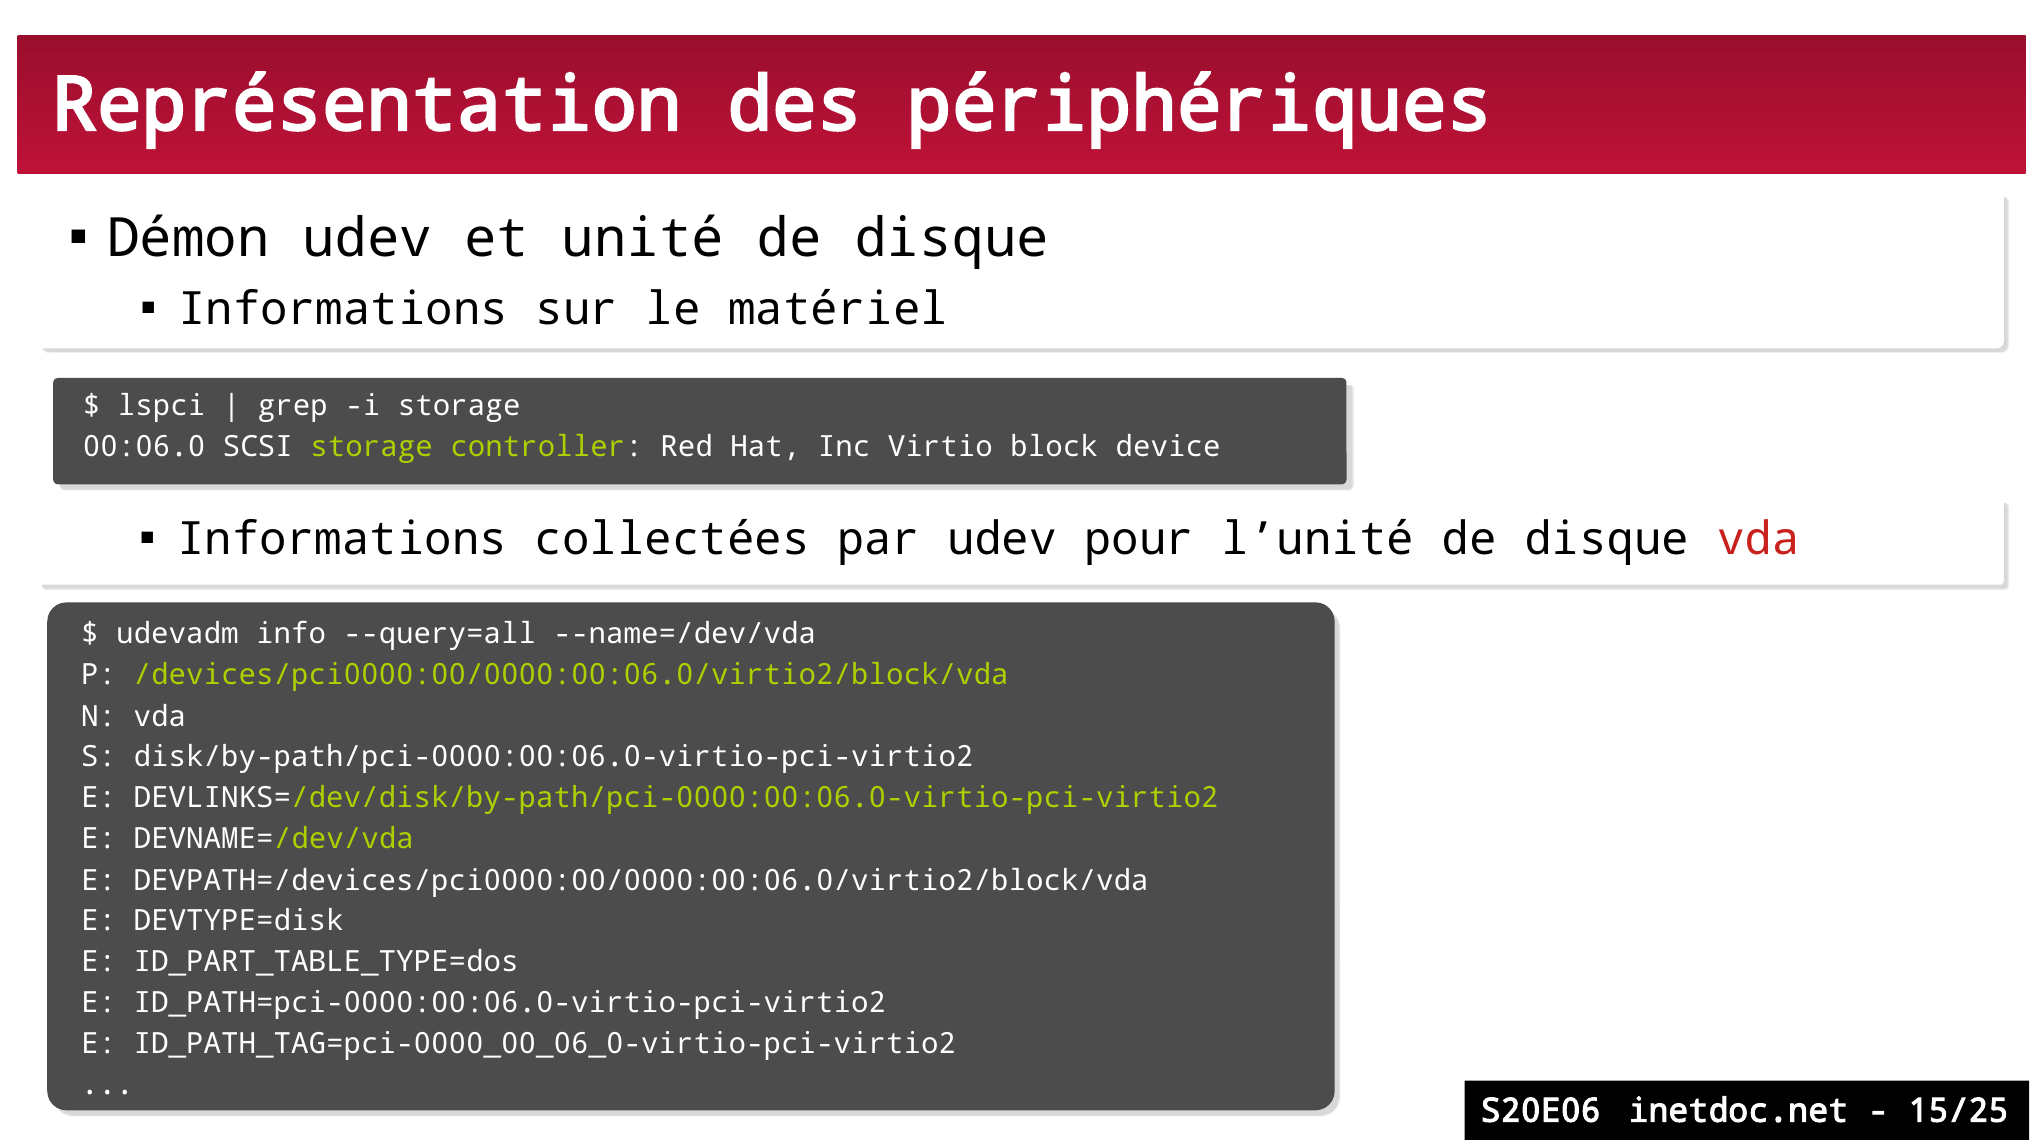

Représentation des périphériques
Démon udev et unité de disque
Informations sur le matériel
$ lspci | grep -i storage
00:06.0 SCSI storage controller: Red Hat, Inc Virtio block device
Informations collectées par udev pour l’unité de disque vda
$ udevadm info --query=all --name=/dev/vda
P: /devices/pci0000:00/0000:00:06.0/virtio2/block/vda
N: vda
S: disk/by-path/pci-0000:00:06.0-virtio-pci-virtio2
E: DEVLINKS=/dev/disk/by-path/pci-0000:00:06.0-virtio-pci-virtio2
E: DEVNAME=/dev/vda
E: DEVPATH=/devices/pci0000:00/0000:00:06.0/virtio2/block/vda
E: DEVTYPE=disk
E: ID_PART_TABLE_TYPE=dos
E: ID_PATH=pci-0000:00:06.0-virtio-pci-virtio2
E: ID_PATH_TAG=pci-0000_00_06_0-virtio-pci-virtio2
...
S20E06	inetdoc.net - /25